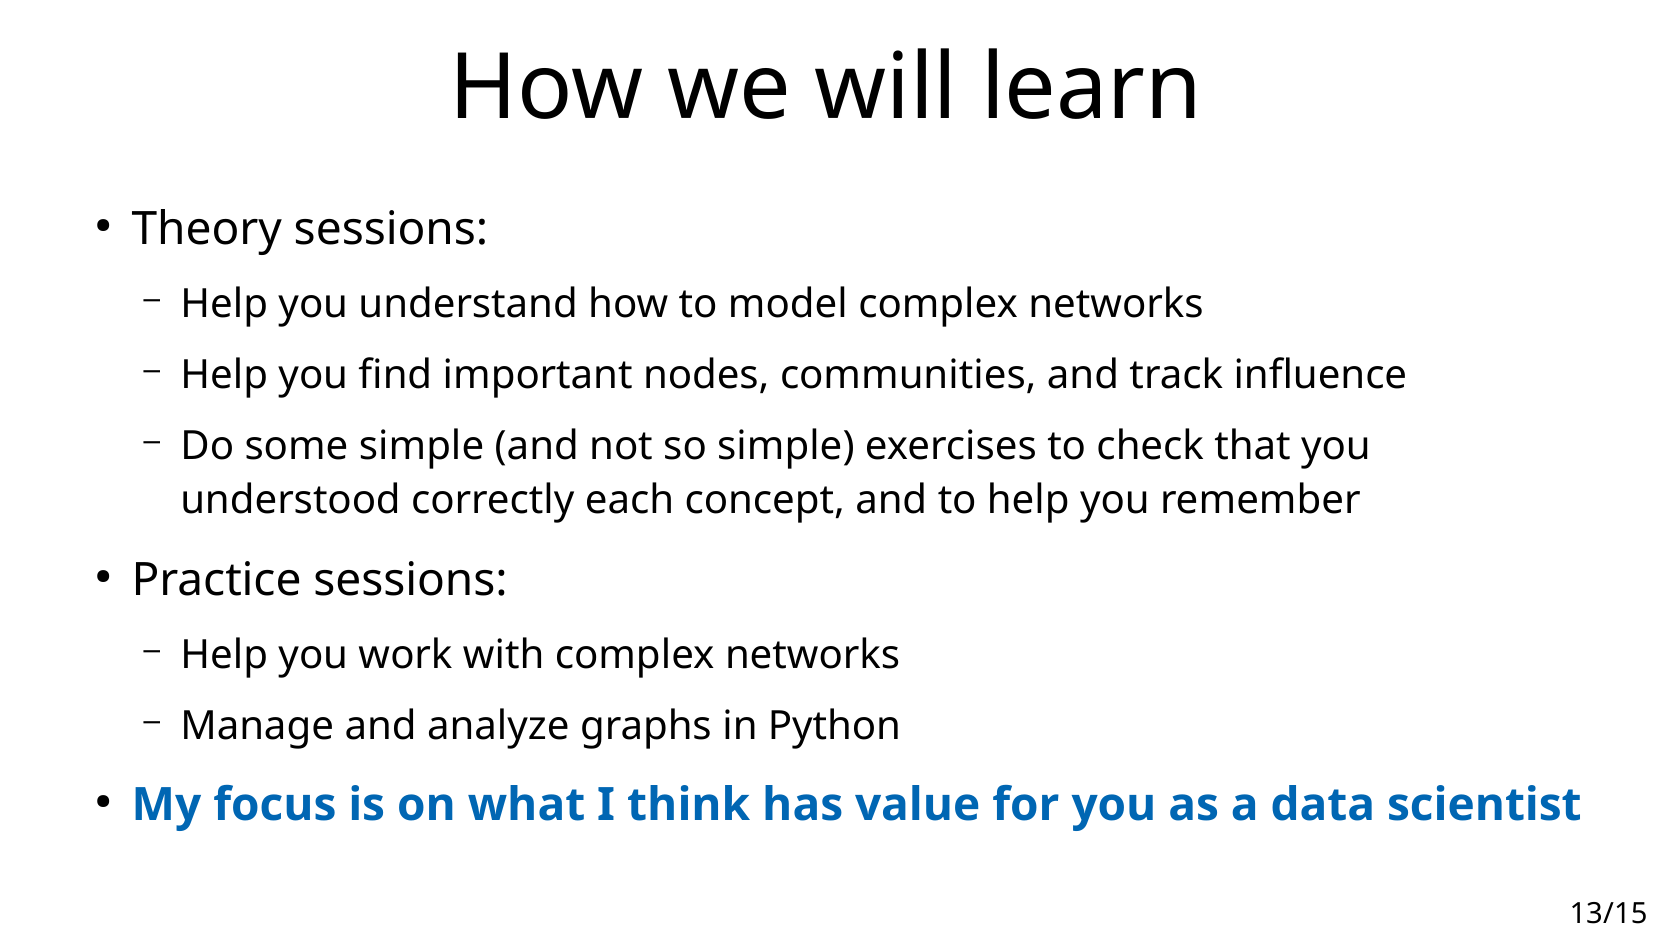

# How we will learn
Theory sessions:
Help you understand how to model complex networks
Help you find important nodes, communities, and track influence
Do some simple (and not so simple) exercises to check that you understood correctly each concept, and to help you remember
Practice sessions:
Help you work with complex networks
Manage and analyze graphs in Python
My focus is on what I think has value for you as a data scientist
13